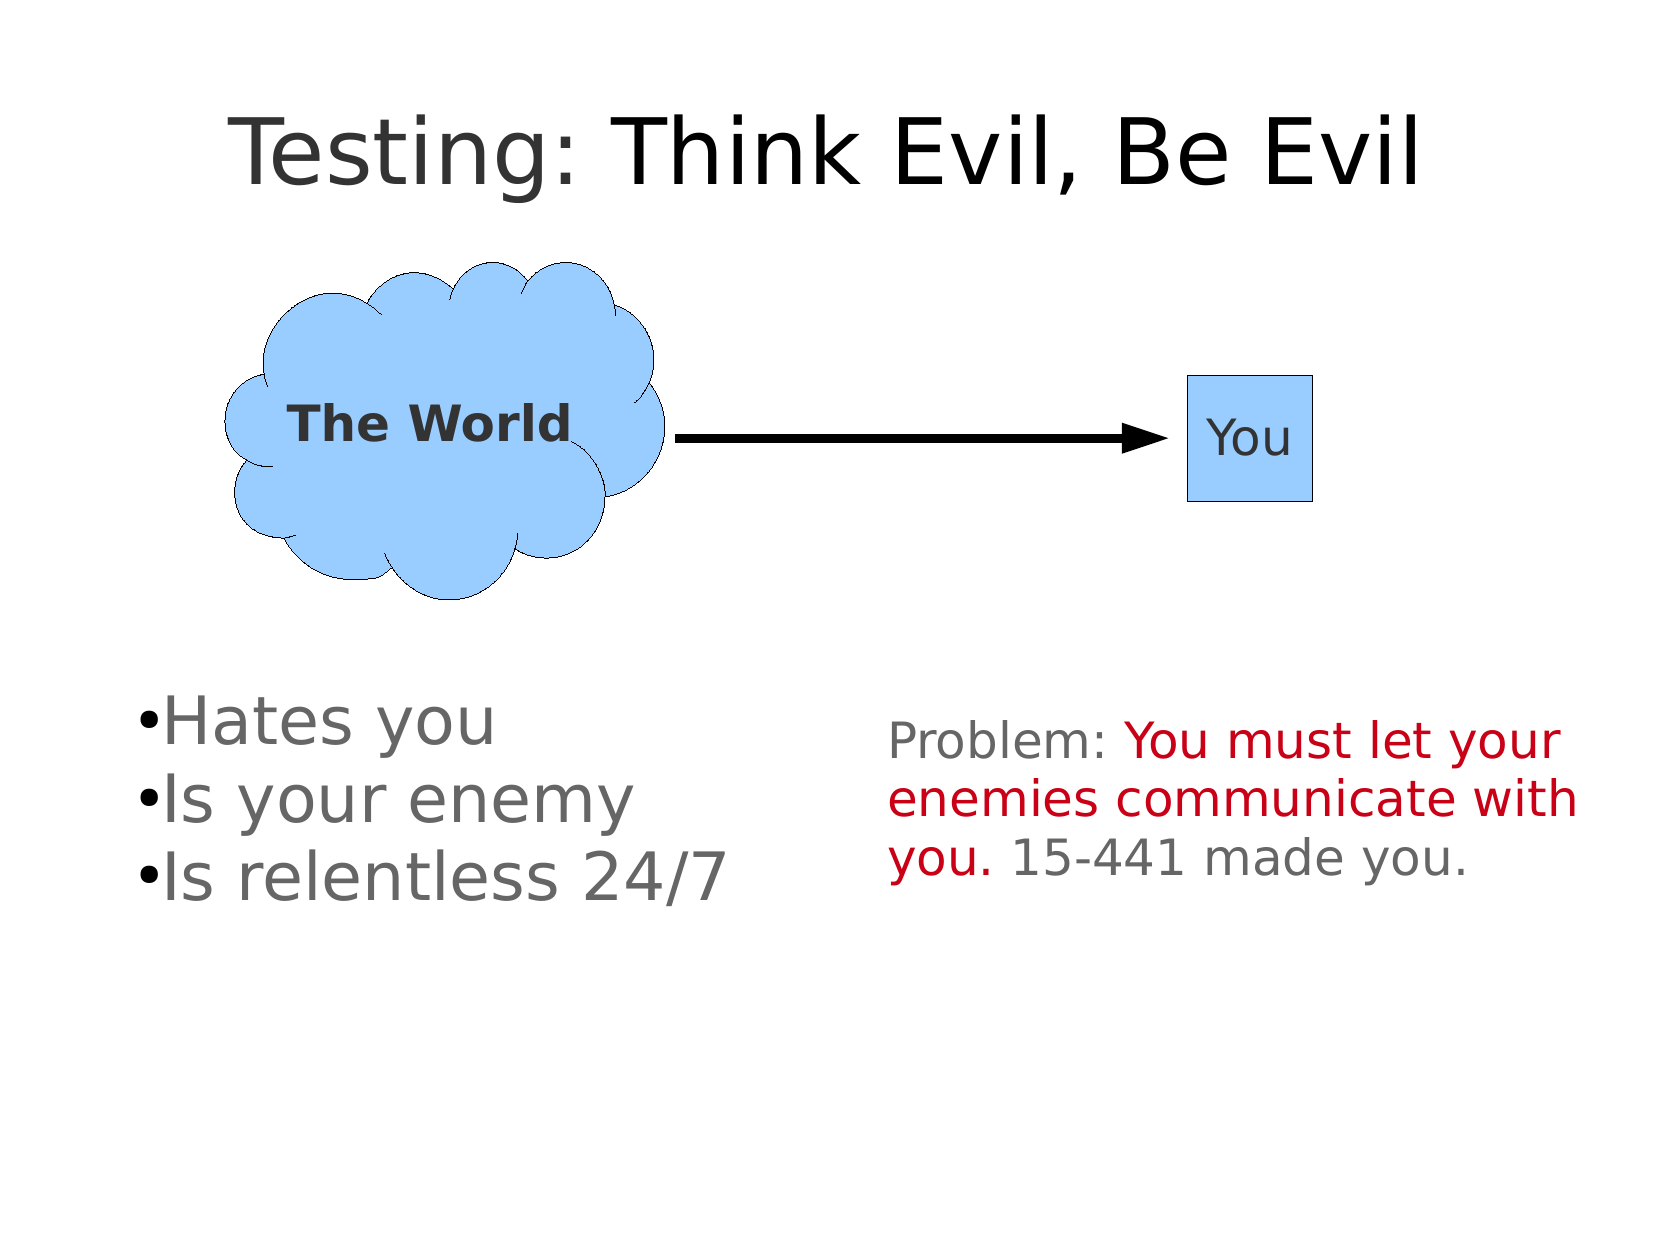

# Testing: Think Evil, Be Evil
The World
You
Hates you
Is your enemy
Is relentless 24/7
Problem: You must let your
enemies communicate with
you. 15-441 made you.